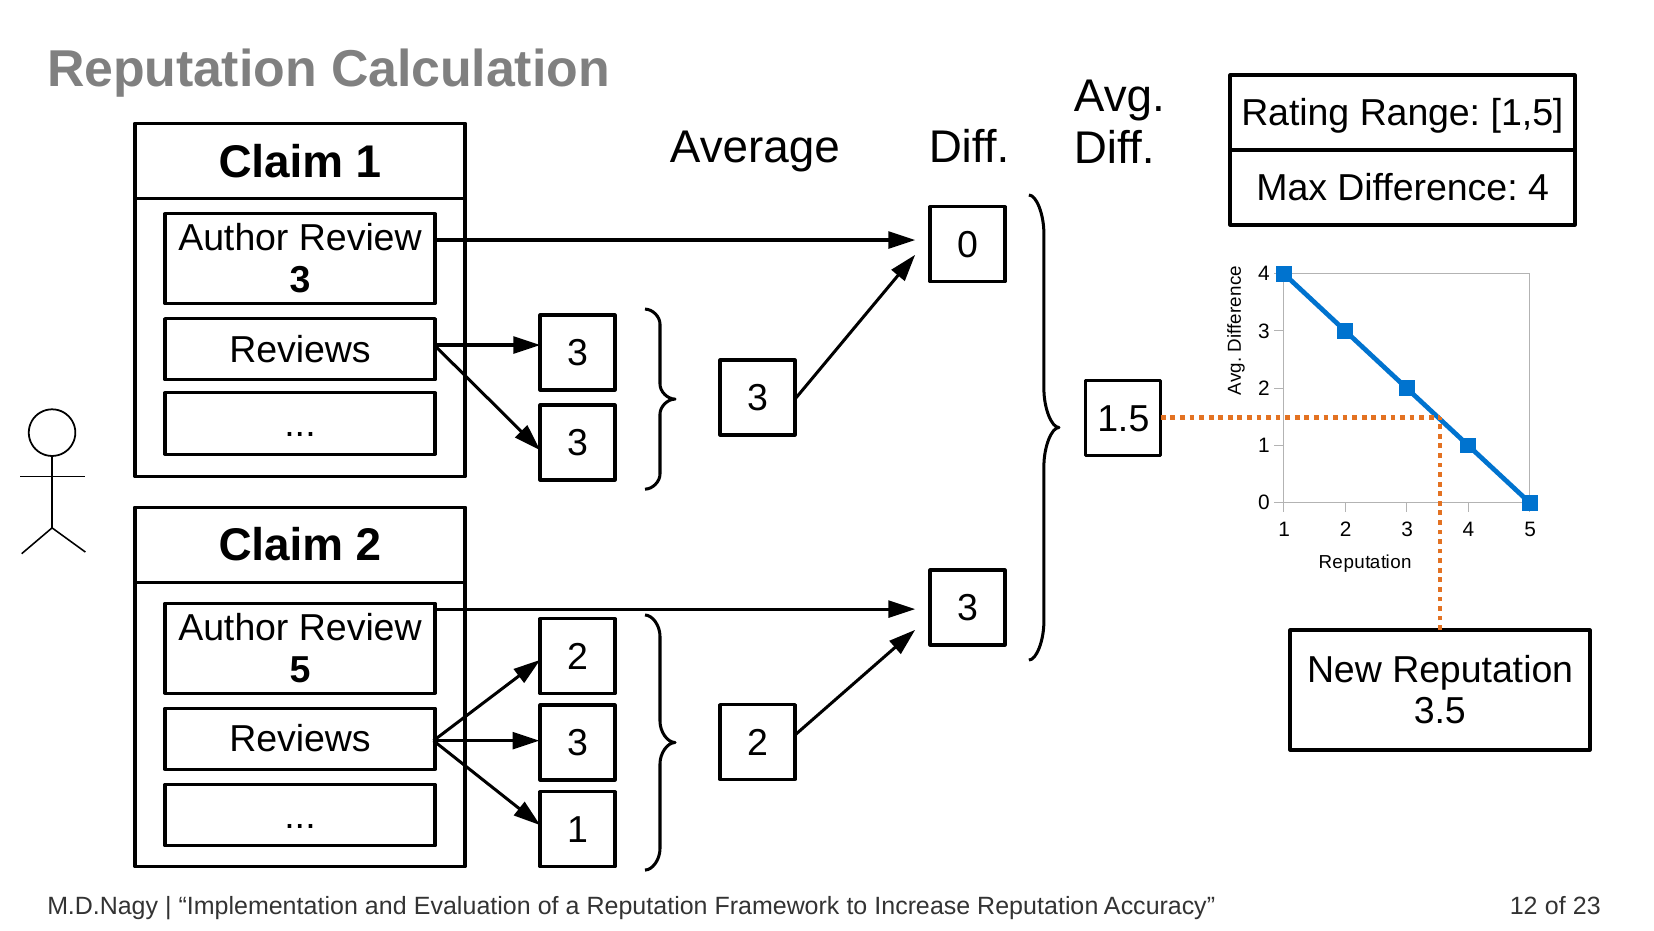

# Reputation Calculation
Avg.
Diff.
Rating Range: [1,5]
Average
Diff.
Claim 1
Max Difference: 4
0
Author Review
3
### Chart
| Category | Column 1 |
|---|---|
| 1 | 4.0 |
| 2 | 3.0 |
| 3 | 2.0 |
| 4 | 1.0 |
| 5 | 0.0 |
3
Reviews
3
1.5
...
3
Claim 2
3
Author Review
5
2
New Reputation
3.5
2
3
Reviews
...
1
M.D.Nagy | “Implementation and Evaluation of a Reputation Framework to Increase Reputation Accuracy”
12